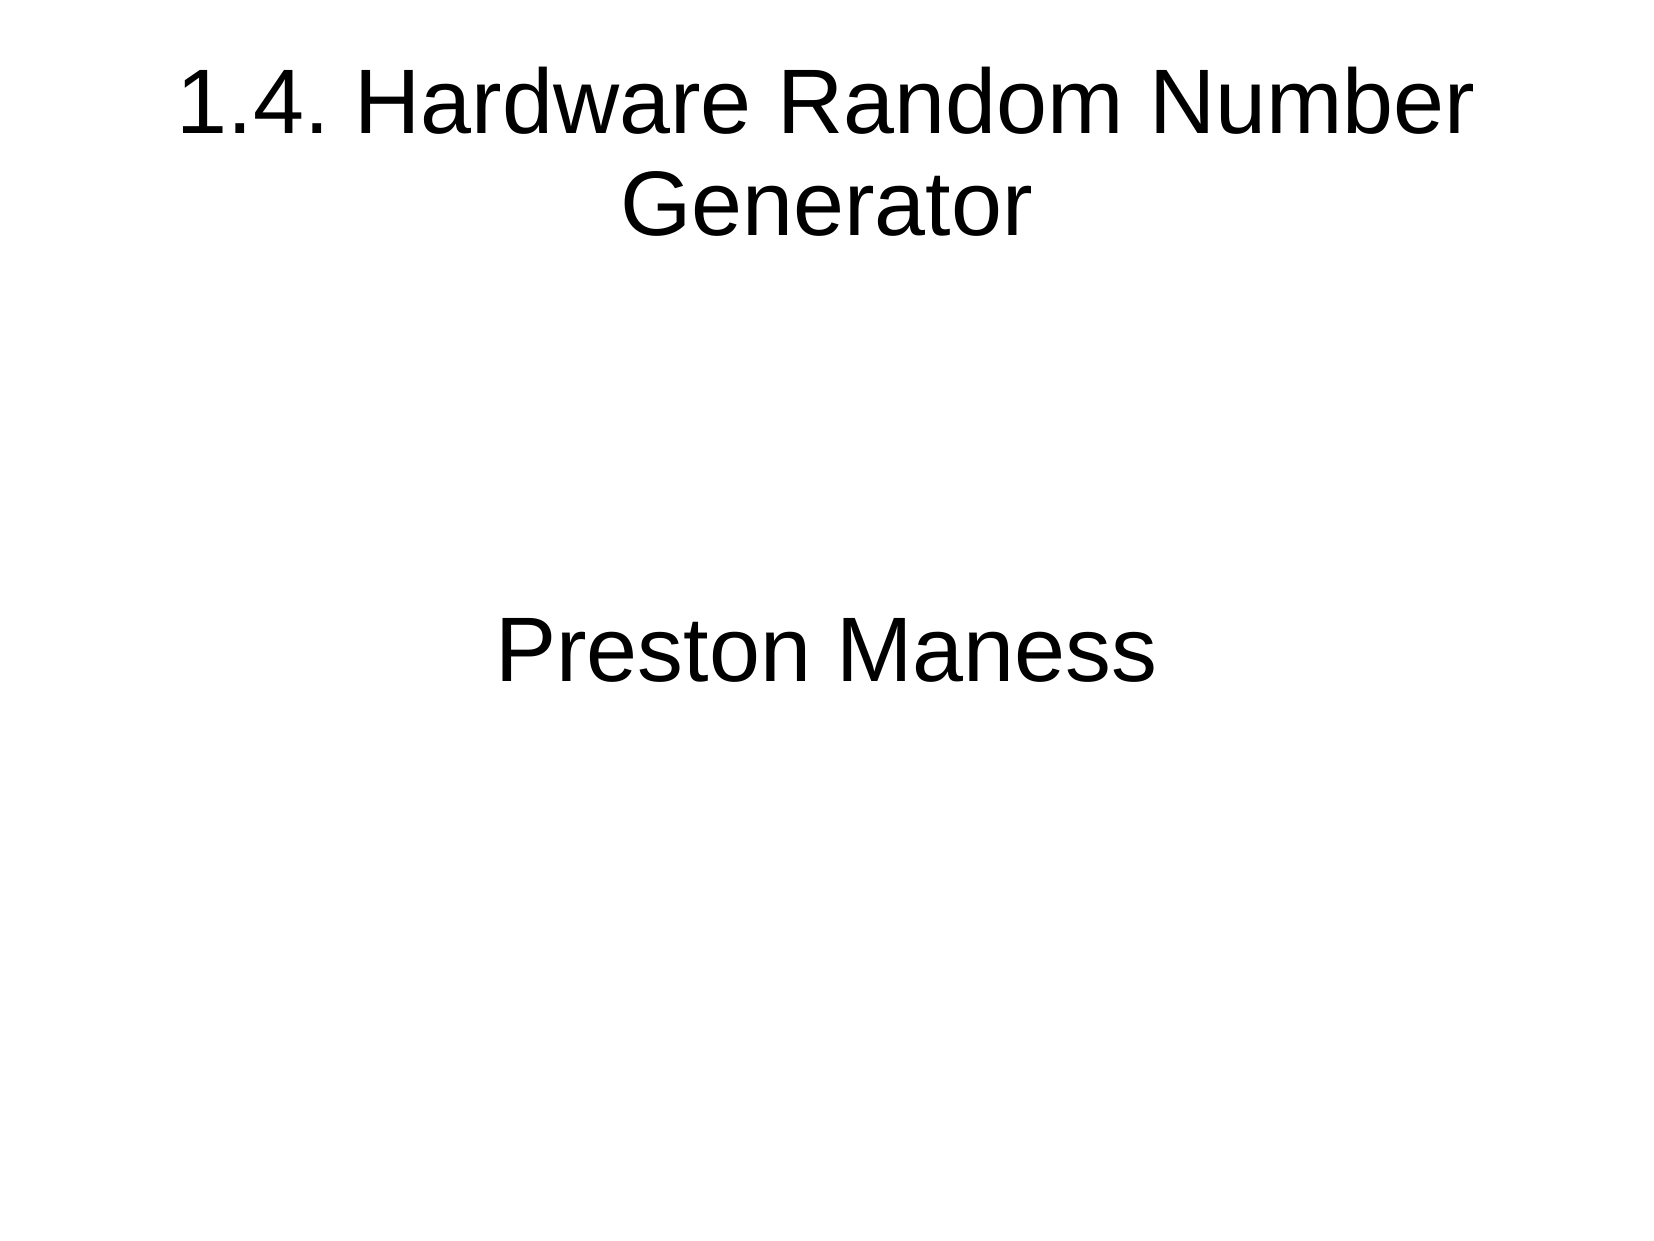

# 1.4. Hardware Random Number Generator
Preston Maness